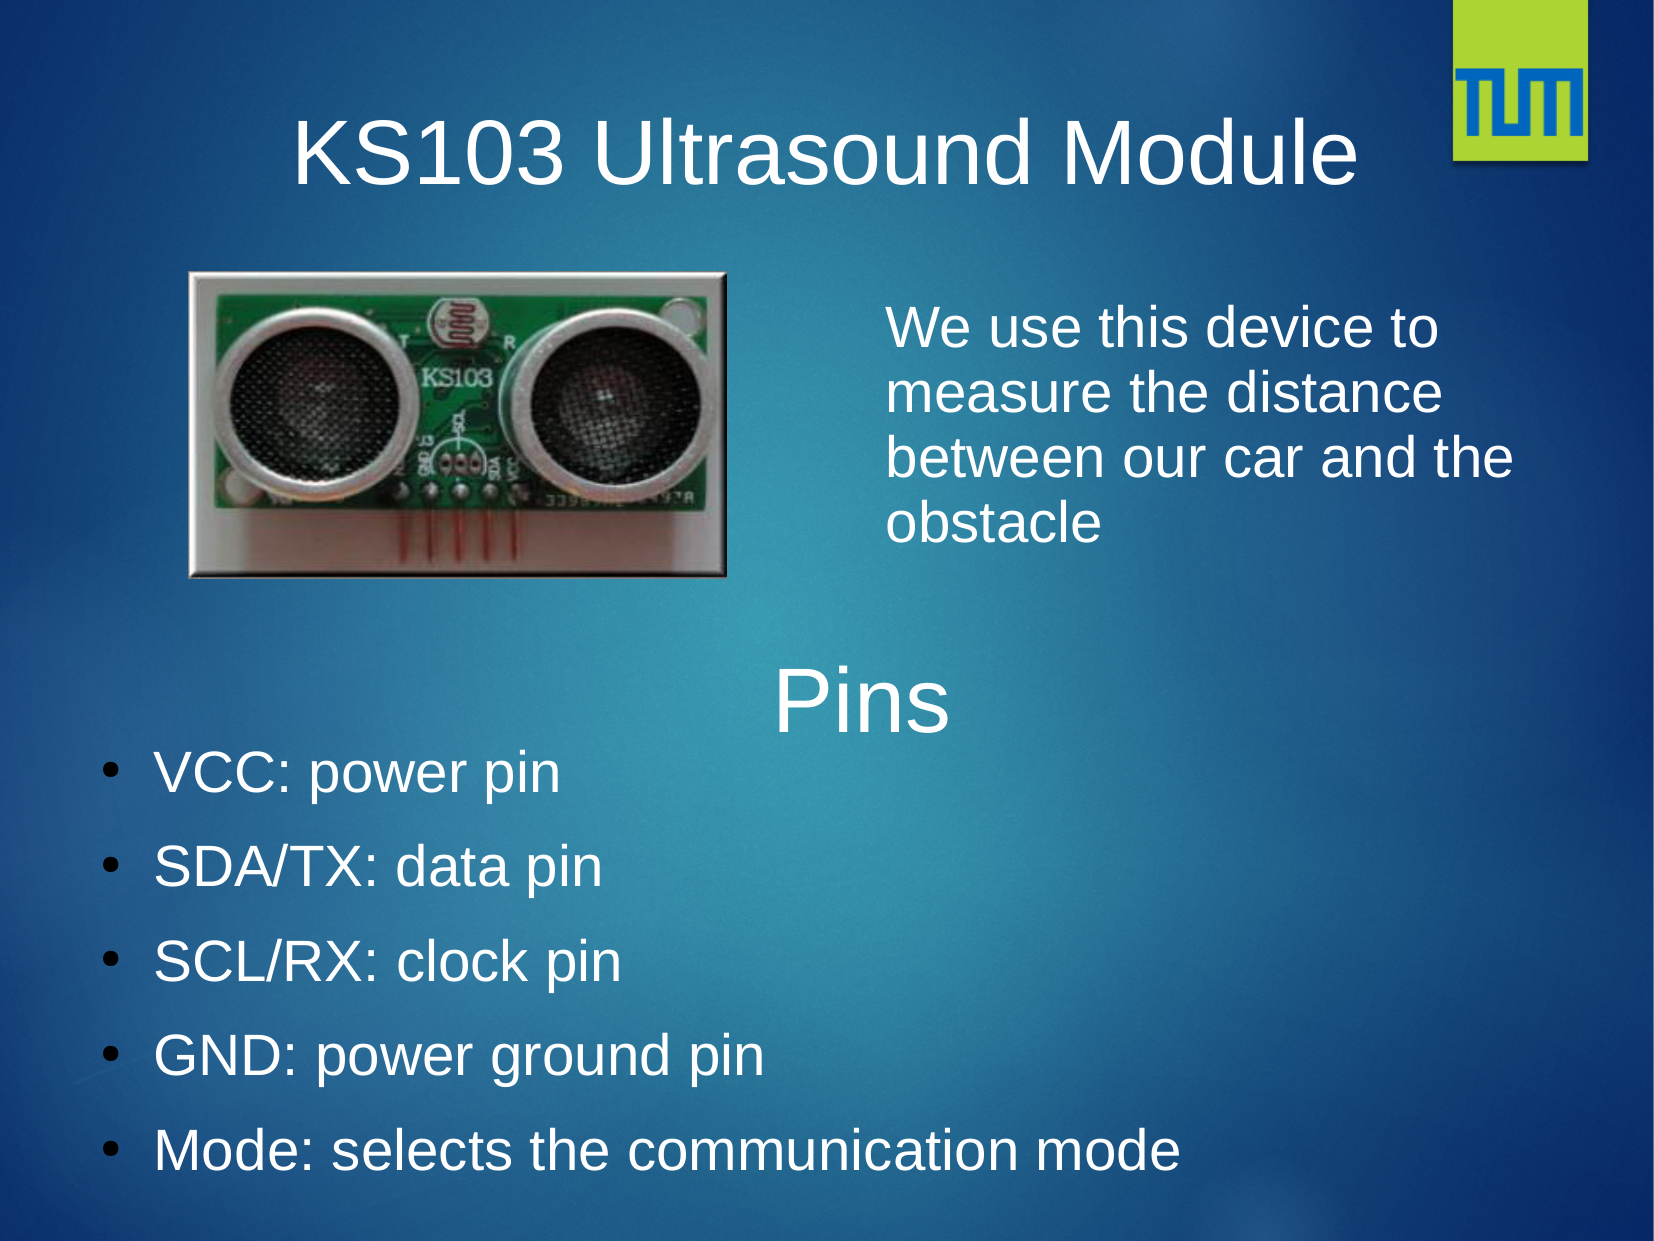

# KS103 Ultrasound Module
We use this device to measure the distance between our car and the obstacle
Pins
VCC: power pin
SDA/TX: data pin
SCL/RX: clock pin
GND: power ground pin
Mode: selects the communication mode